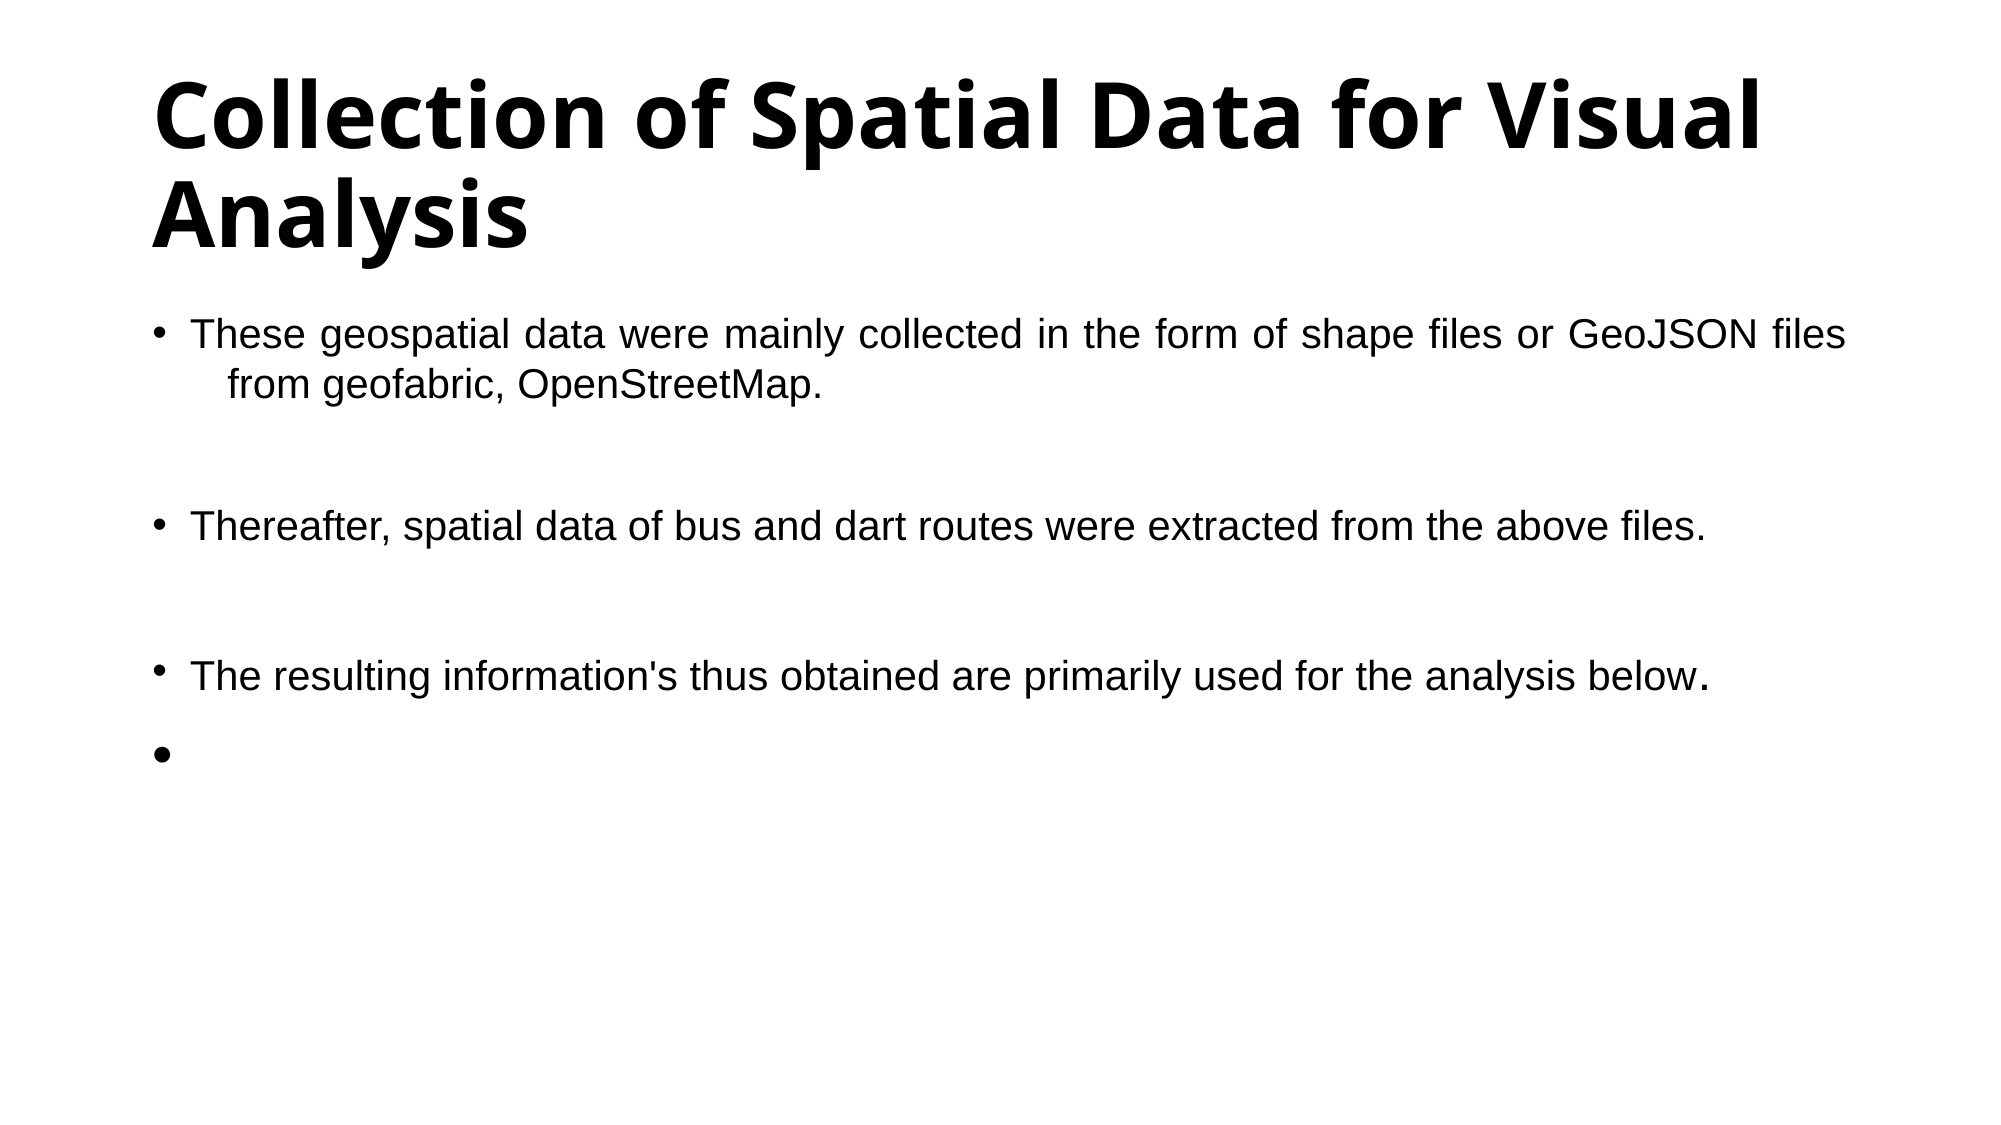

# Collection of Spatial Data for Visual Analysis
These geospatial data were mainly collected in the form of shape files or GeoJSON files from geofabric, OpenStreetMap.​
Thereafter, spatial data of bus and dart routes were extracted from the above files.​
The resulting information's thus obtained are primarily used for the analysis below.​